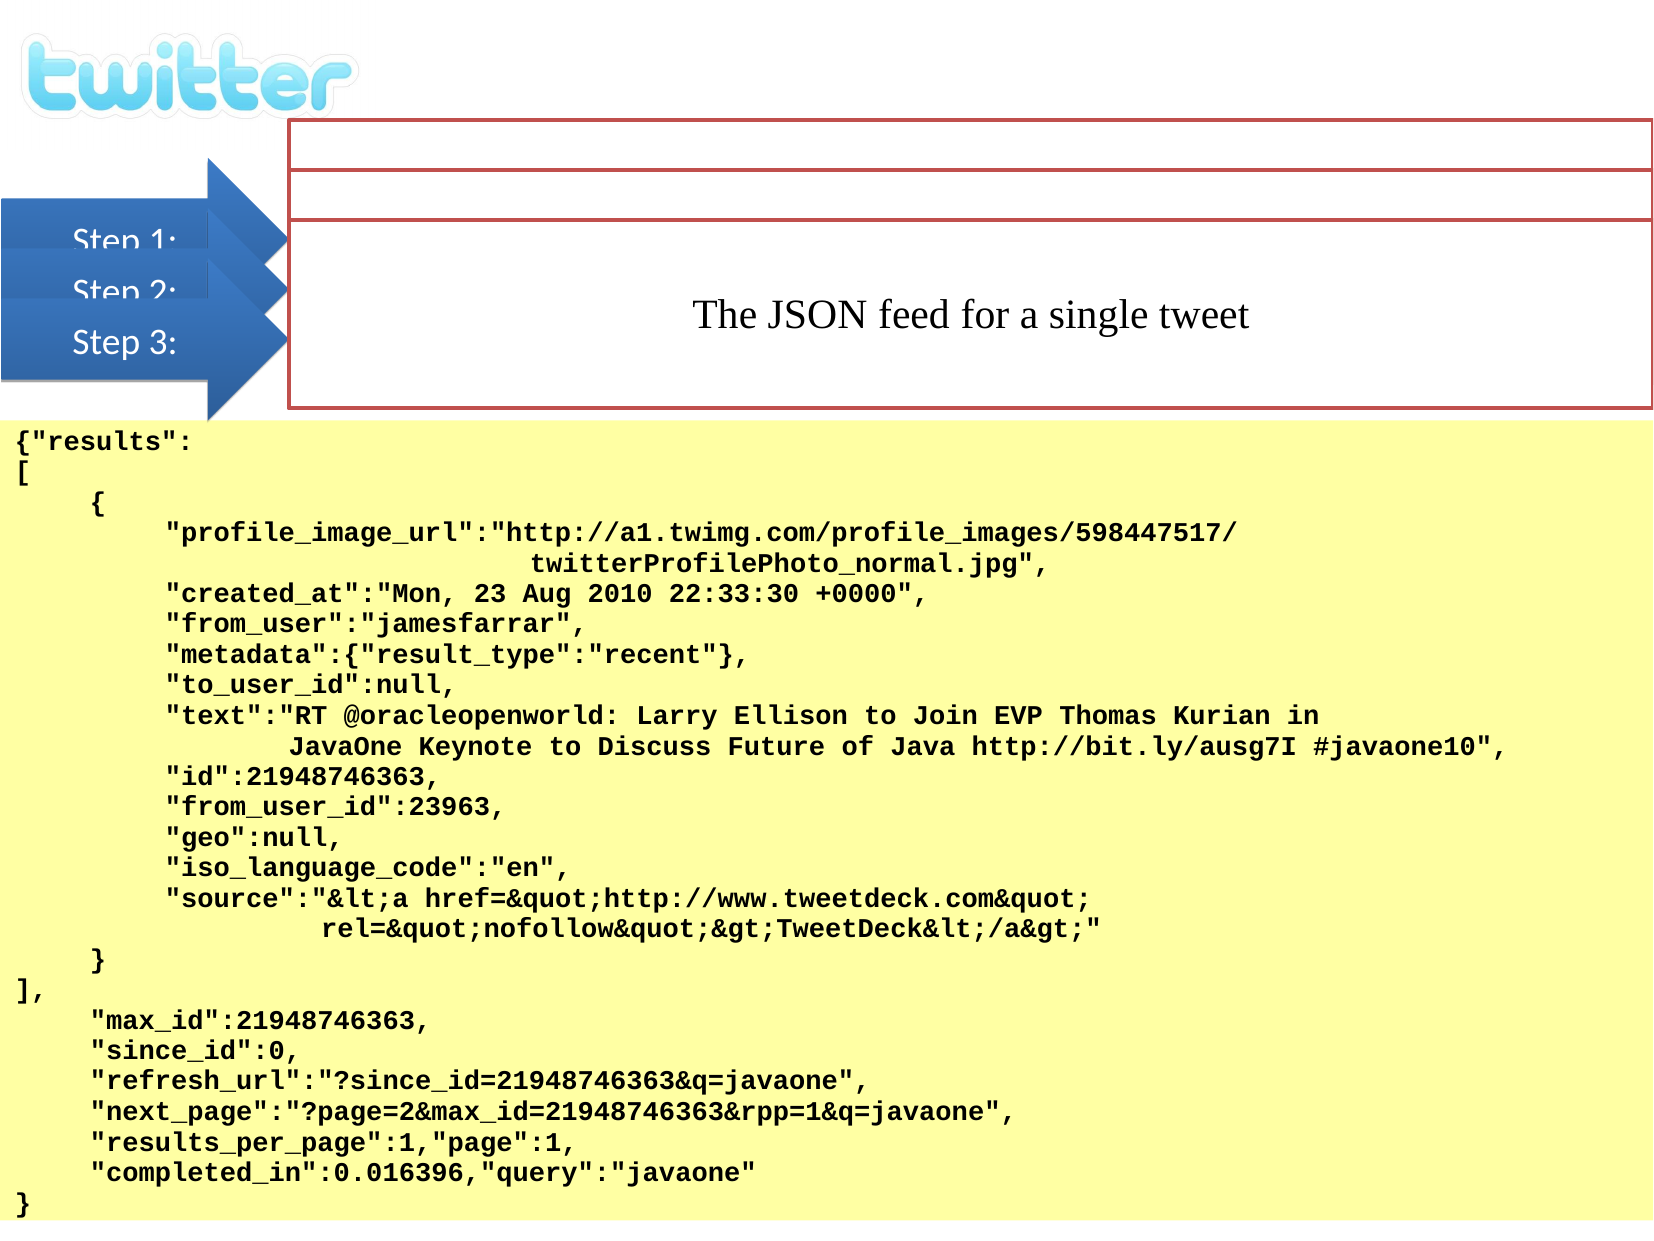

Go to the Twitter API documentation site for getting the REST search URL and search parameters:
http://apiwiki.twitter.com/Twitter-API-Documentation
Step 1:
Open a URL Connection to the twitter Search URL:
http://search.twitter.com/search.json?q=#{param}&rpp=10
Step 2:
The JSON feed for a single tweet
Step 3:
{"results":
[
	{
		"profile_image_url":"http://a1.twimg.com/profile_images/598447517/
						 twitterProfilePhoto_normal.jpg",
		"created_at":"Mon, 23 Aug 2010 22:33:30 +0000",
		"from_user":"jamesfarrar",
		"metadata":{"result_type":"recent"},
		"to_user_id":null,
		"text":"RT @oracleopenworld: Larry Ellison to Join EVP Thomas Kurian in
			 JavaOne Keynote to Discuss Future of Java http://bit.ly/ausg7I #javaone10",
		"id":21948746363,
		"from_user_id":23963,
		"geo":null,
		"iso_language_code":"en",
		"source":"&lt;a href=&quot;http://www.tweetdeck.com&quot;
			 rel=&quot;nofollow&quot;&gt;TweetDeck&lt;/a&gt;"
	}
],
	"max_id":21948746363,
	"since_id":0,
	"refresh_url":"?since_id=21948746363&q=javaone",
	"next_page":"?page=2&max_id=21948746363&rpp=1&q=javaone",
	"results_per_page":1,"page":1,
	"completed_in":0.016396,"query":"javaone"
}